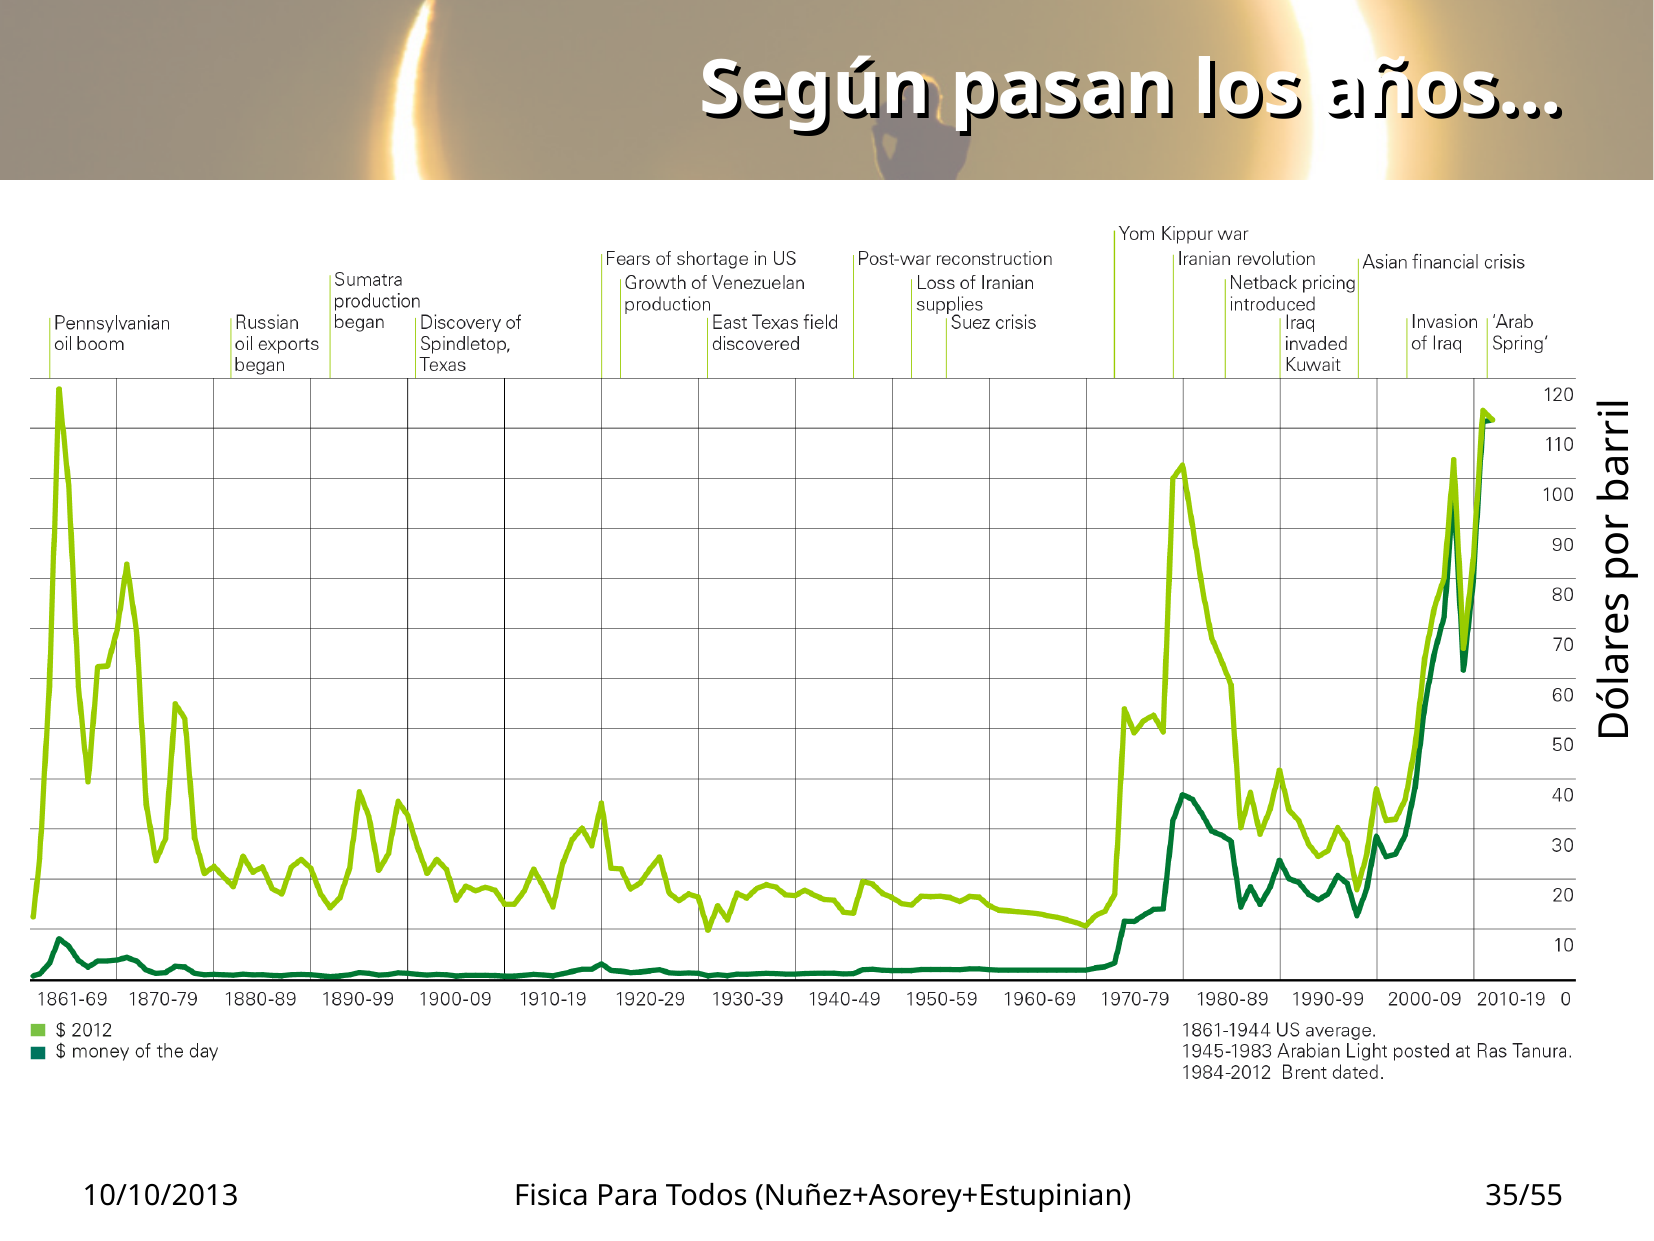

# Según pasan los años...
Dólares por barril
Año
10/10/2013
Fisica Para Todos (Nuñez+Asorey+Estupinian)
35